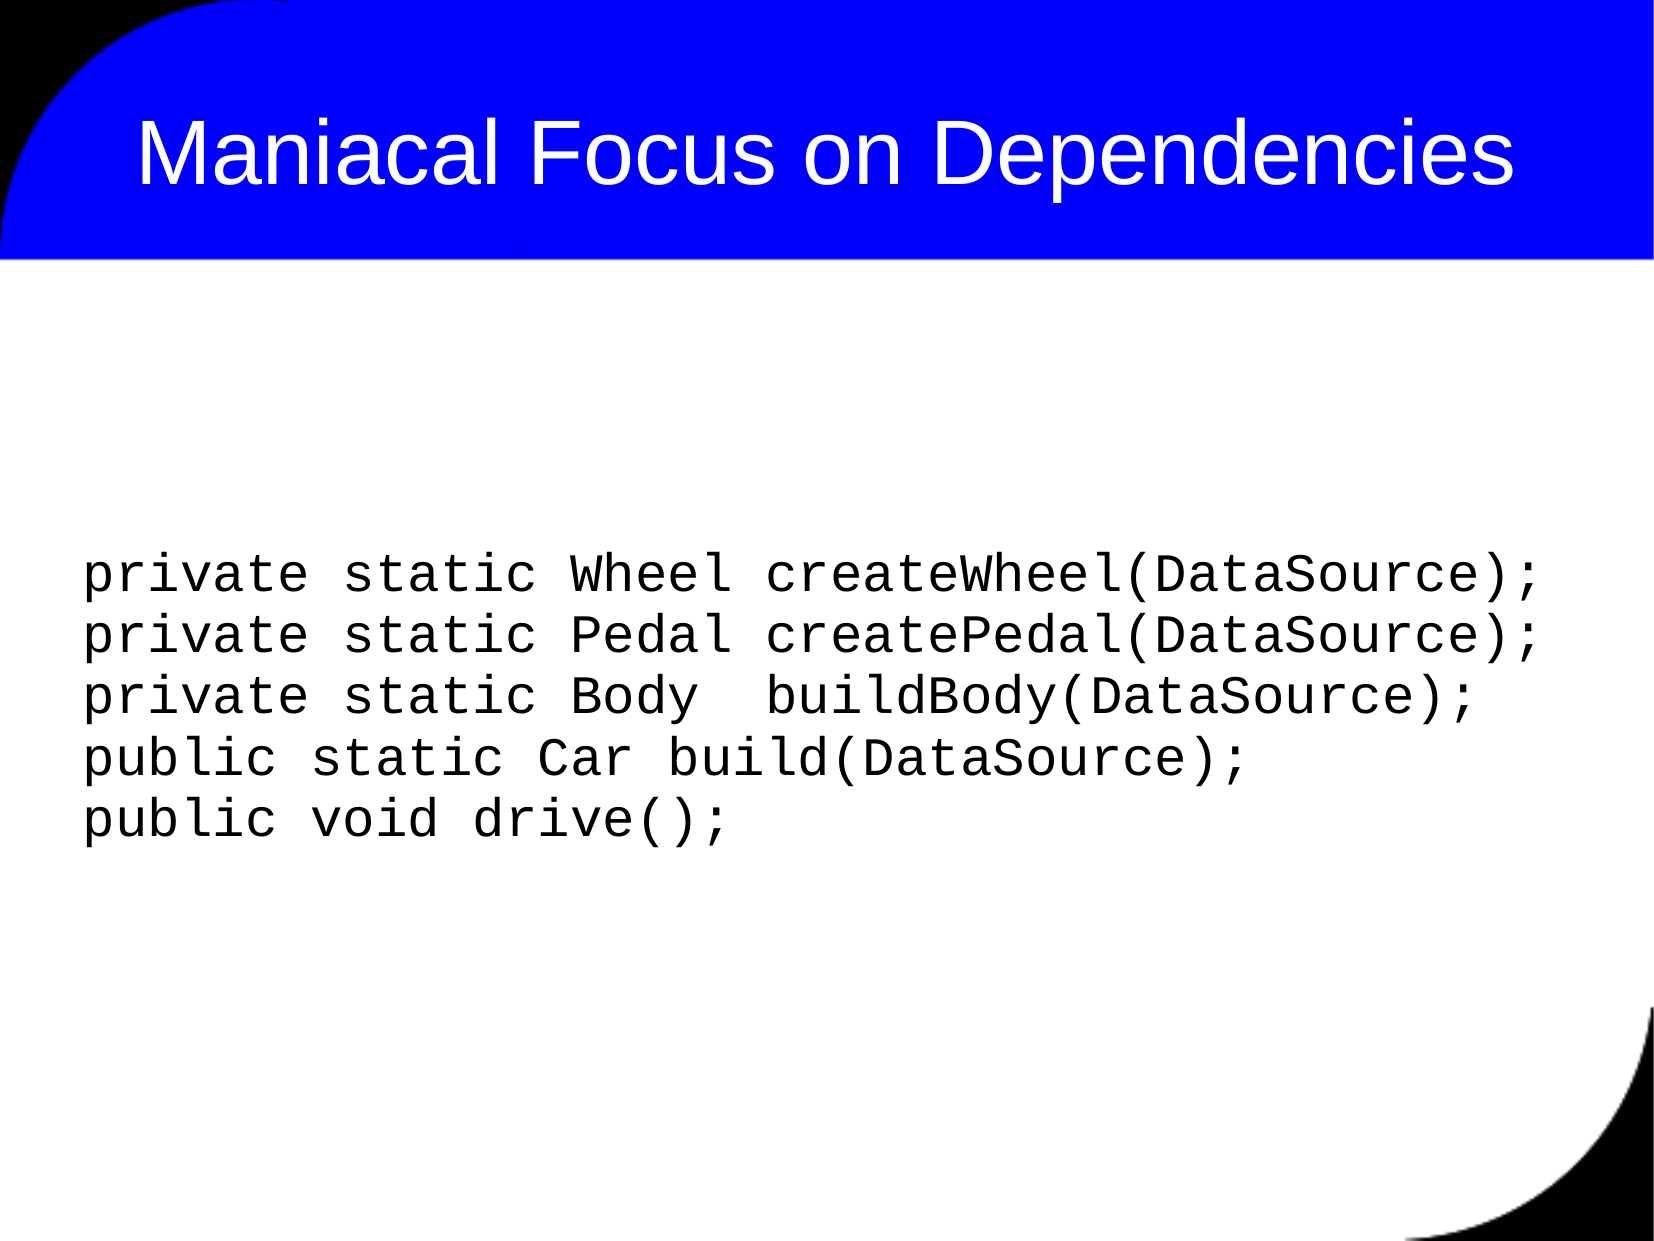

# Maniacal Focus on Dependencies
private static Wheel createWheel(DataSource);
private static Pedal createPedal(DataSource);
private static Body buildBody(DataSource);
public static Car build(DataSource);
public void drive();